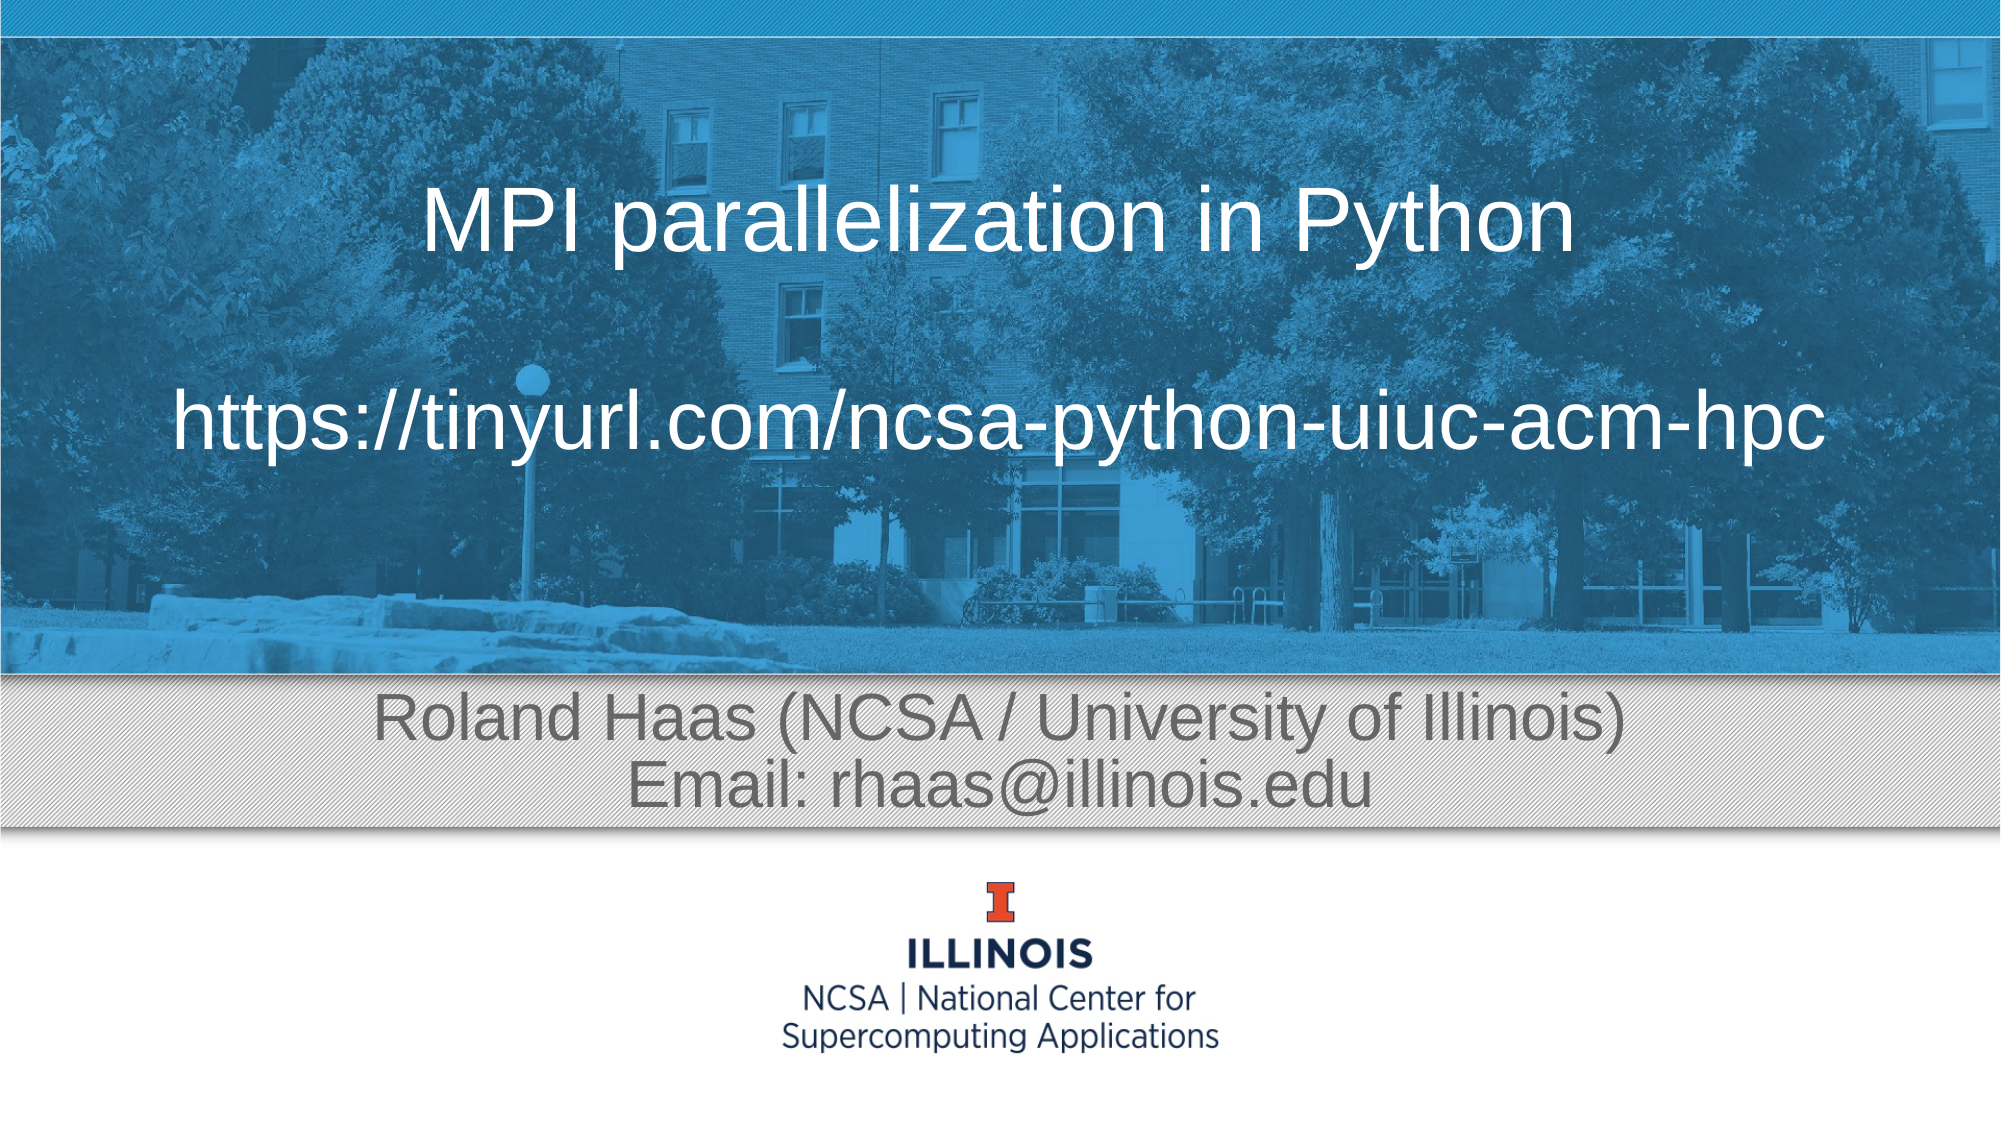

# MPI parallelization in Python https://tinyurl.com/ncsa-python-uiuc-acm-hpc
Roland Haas (NCSA / University of Illinois)
Email: rhaas@illinois.edu